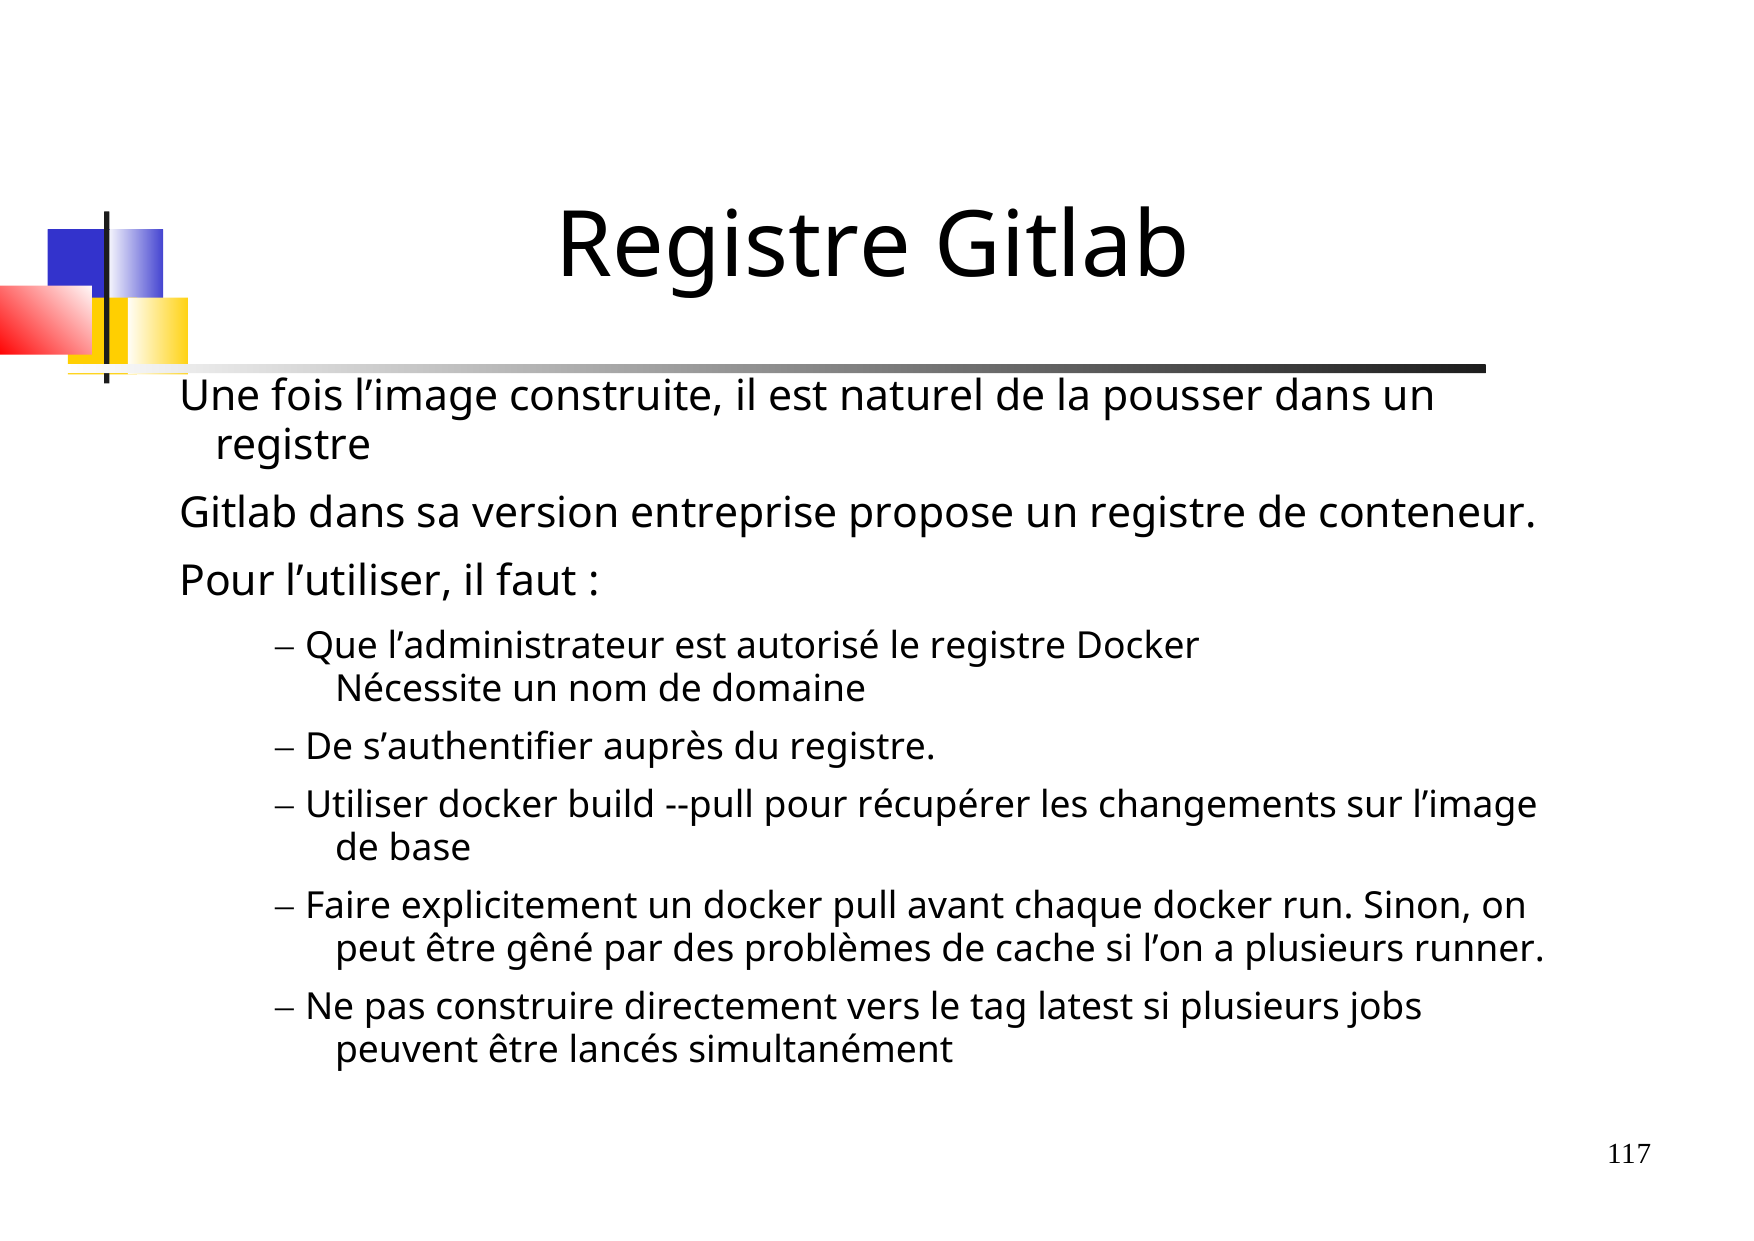

# Registre Gitlab
Une fois l’image construite, il est naturel de la pousser dans un registre
Gitlab dans sa version entreprise propose un registre de conteneur.
Pour l’utiliser, il faut :
Que l’administrateur est autorisé le registre Docker
Nécessite un nom de domaine
De s’authentifier auprès du registre.
Utiliser docker build --pull pour récupérer les changements sur l’image de base
Faire explicitement un docker pull avant chaque docker run. Sinon, on peut être gêné par des problèmes de cache si l’on a plusieurs runner.
Ne pas construire directement vers le tag latest si plusieurs jobs peuvent être lancés simultanément